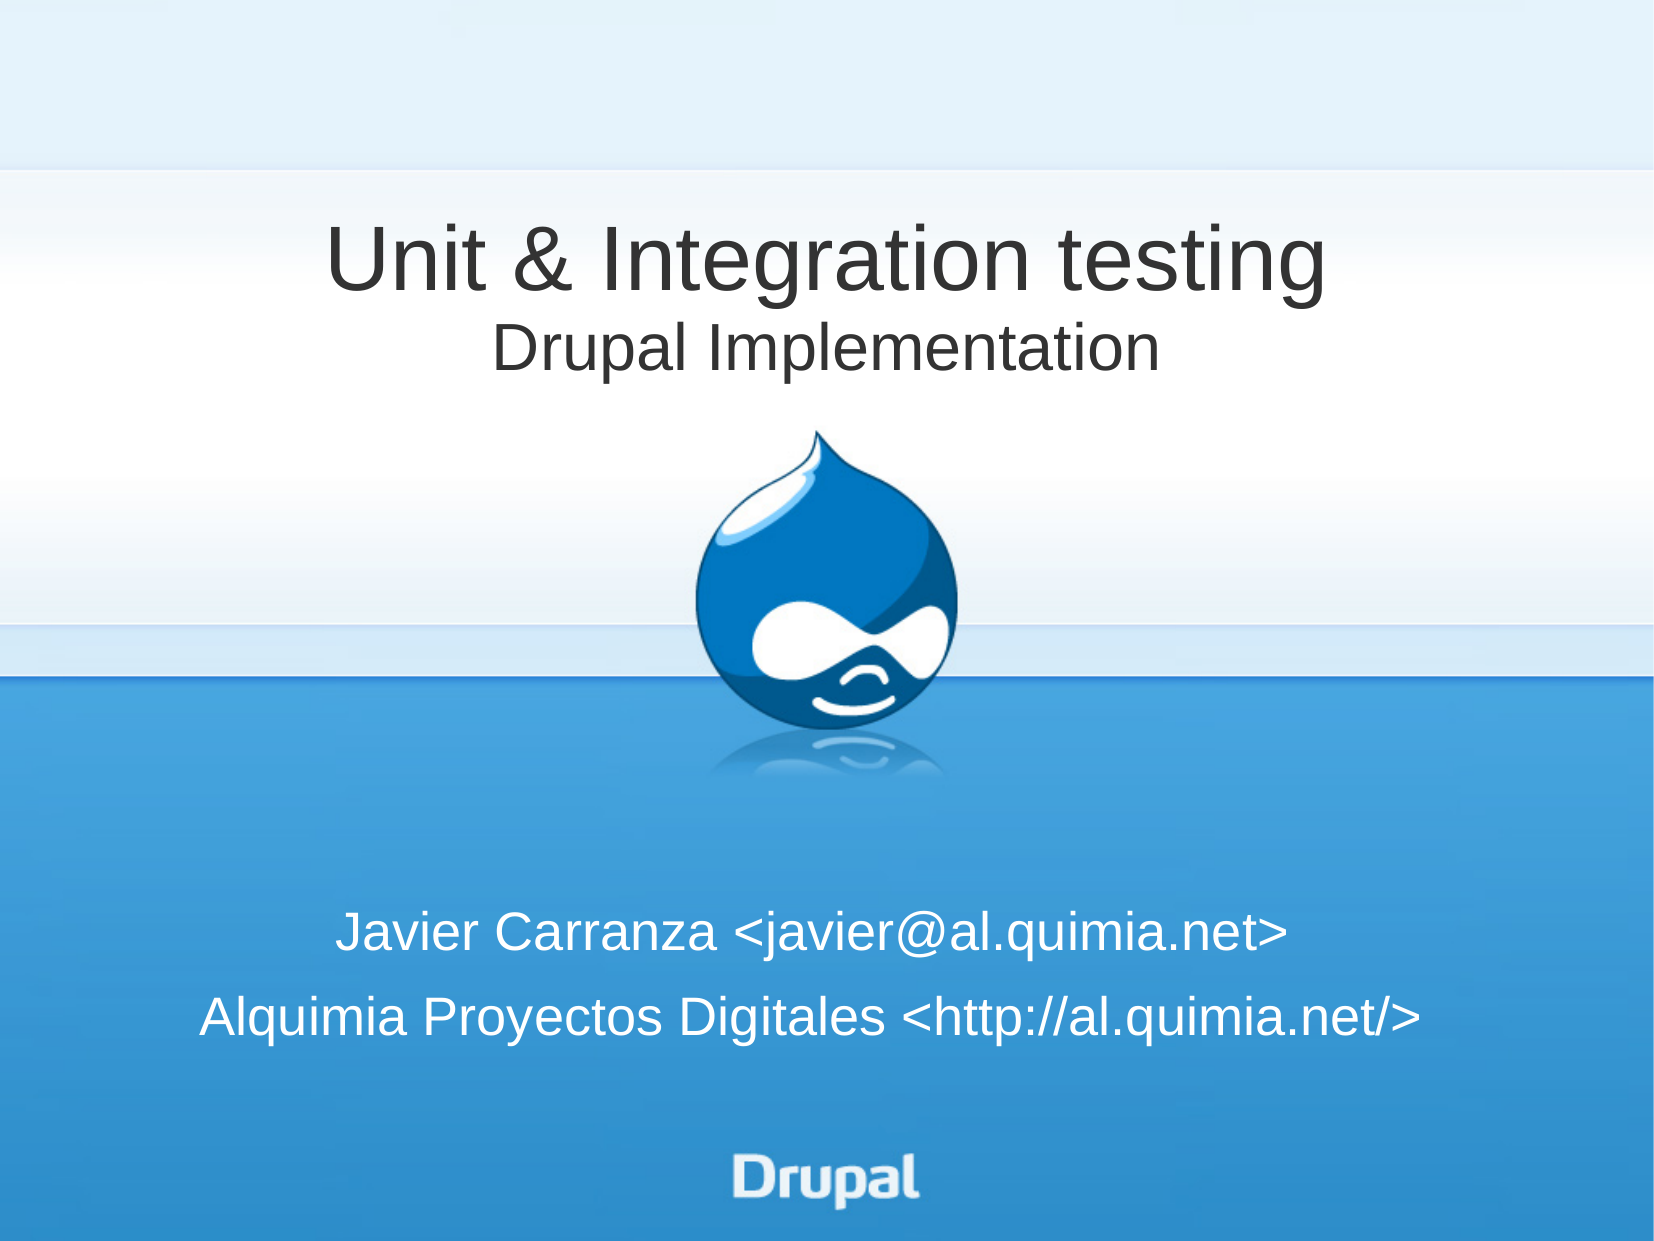

# Unit & Integration testing Drupal Implementation
Javier Carranza <javier@al.quimia.net>
Alquimia Proyectos Digitales <http://al.quimia.net/>